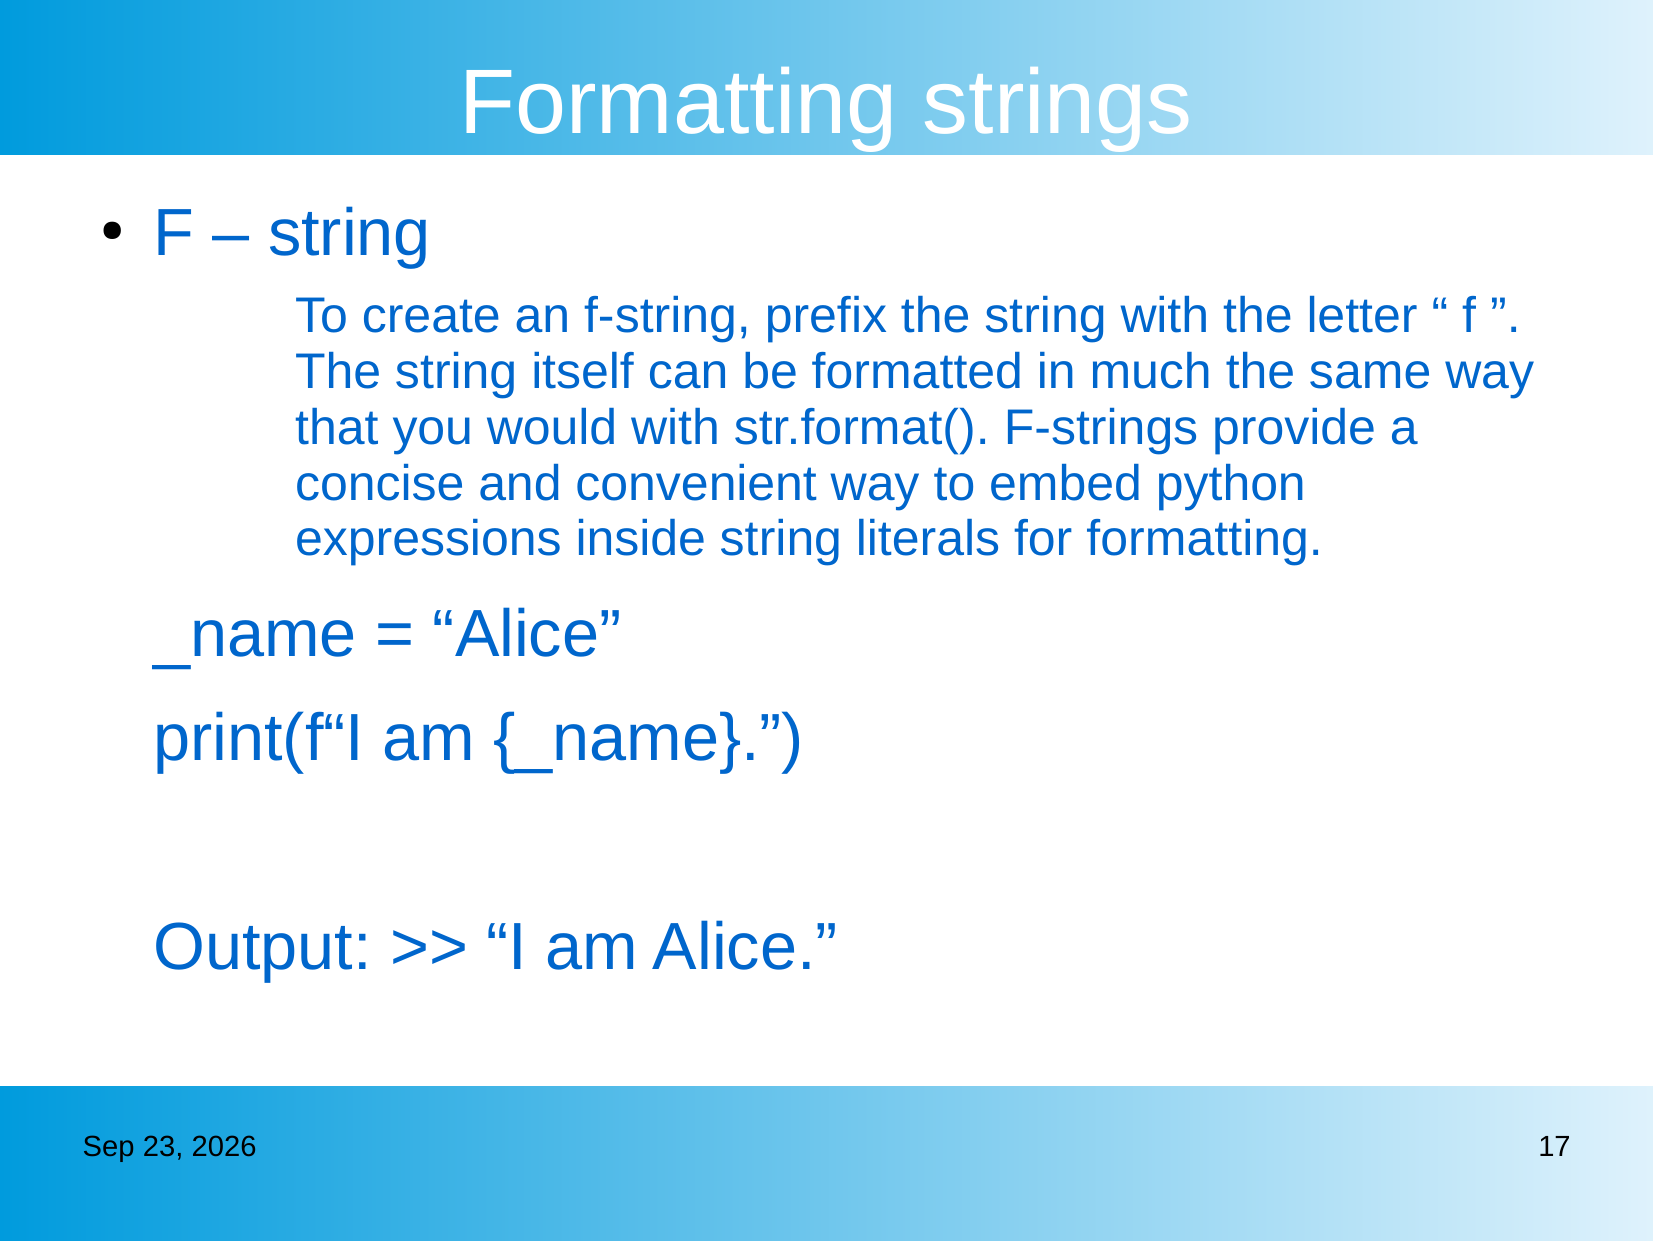

# Formatting strings
F – string
To create an f-string, prefix the string with the letter “ f ”. The string itself can be formatted in much the same way that you would with str.format(). F-strings provide a concise and convenient way to embed python expressions inside string literals for formatting.
_name = “Alice”
print(f“I am {_name}.”)
Output: >> “I am Alice.”
17